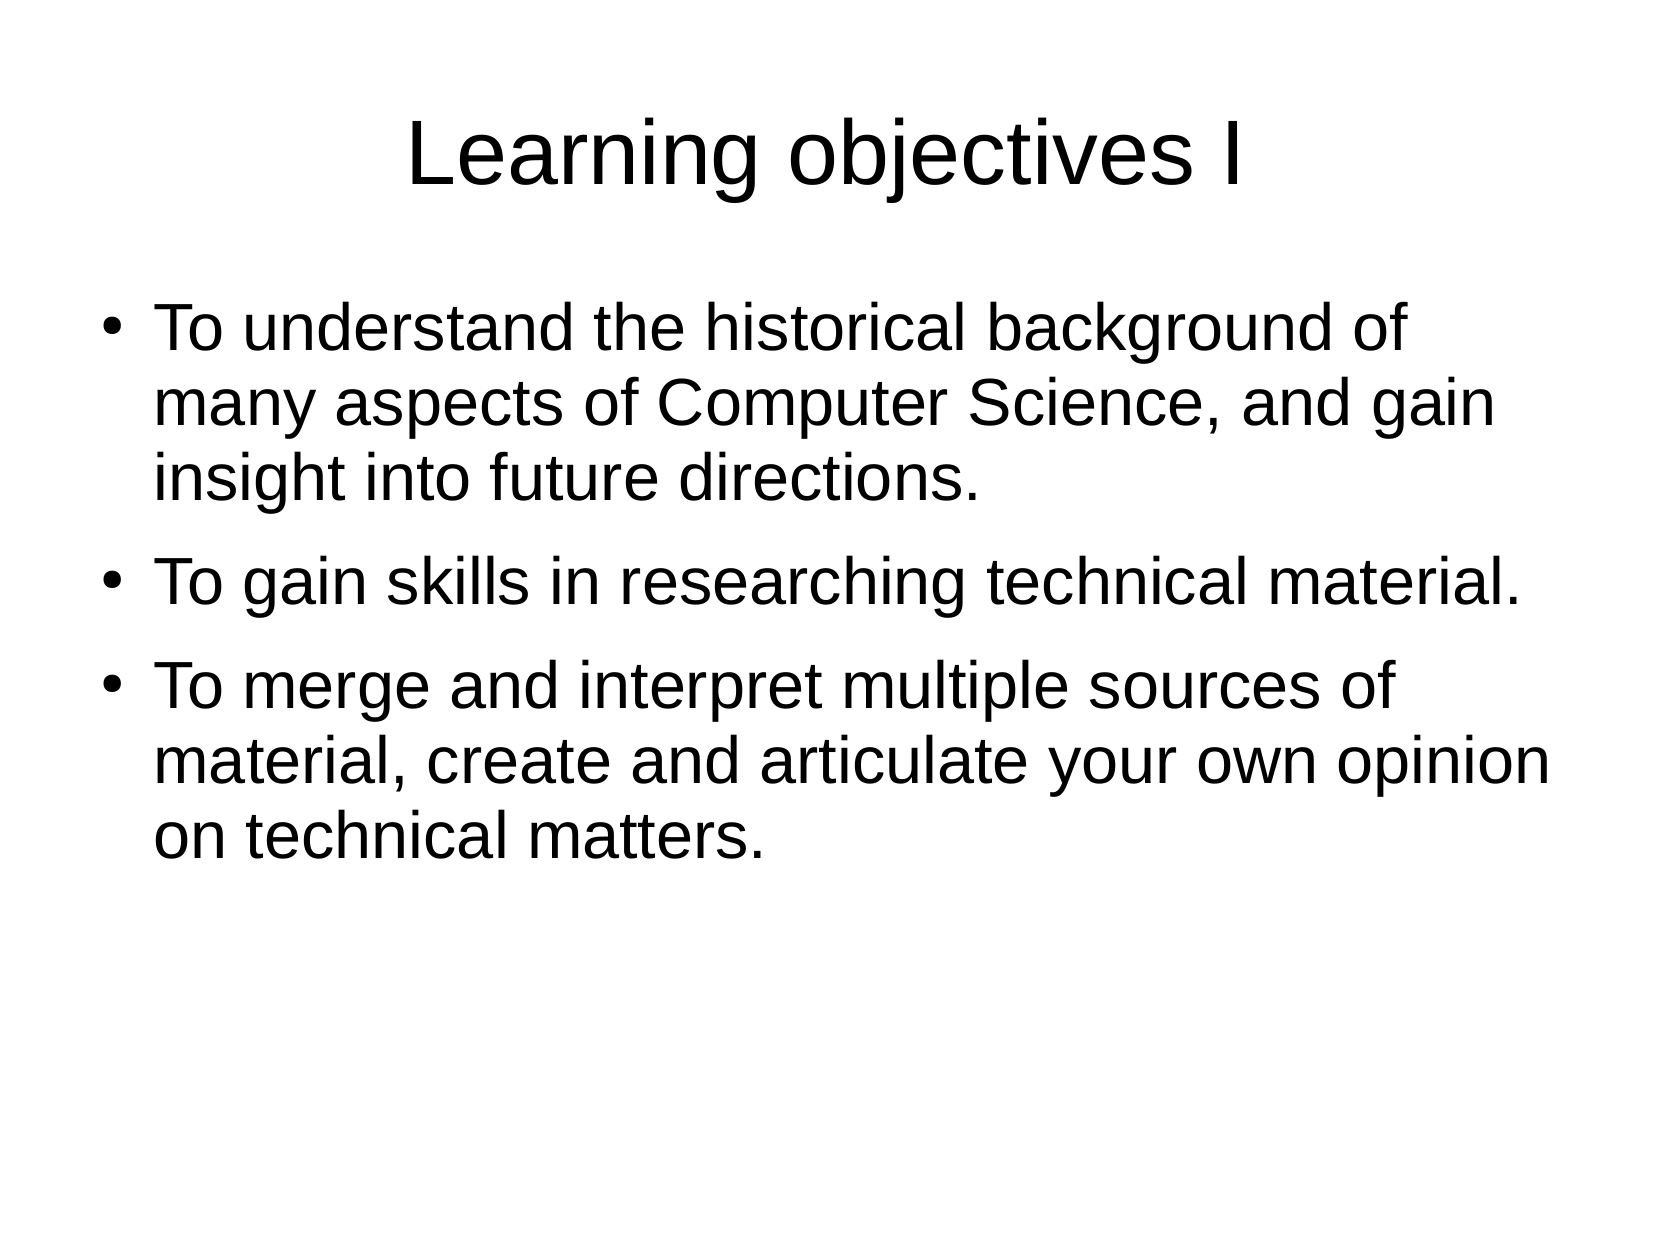

# Learning objectives I
To understand the historical background of many aspects of Computer Science, and gain insight into future directions.
To gain skills in researching technical material.
To merge and interpret multiple sources of material, create and articulate your own opinion on technical matters.